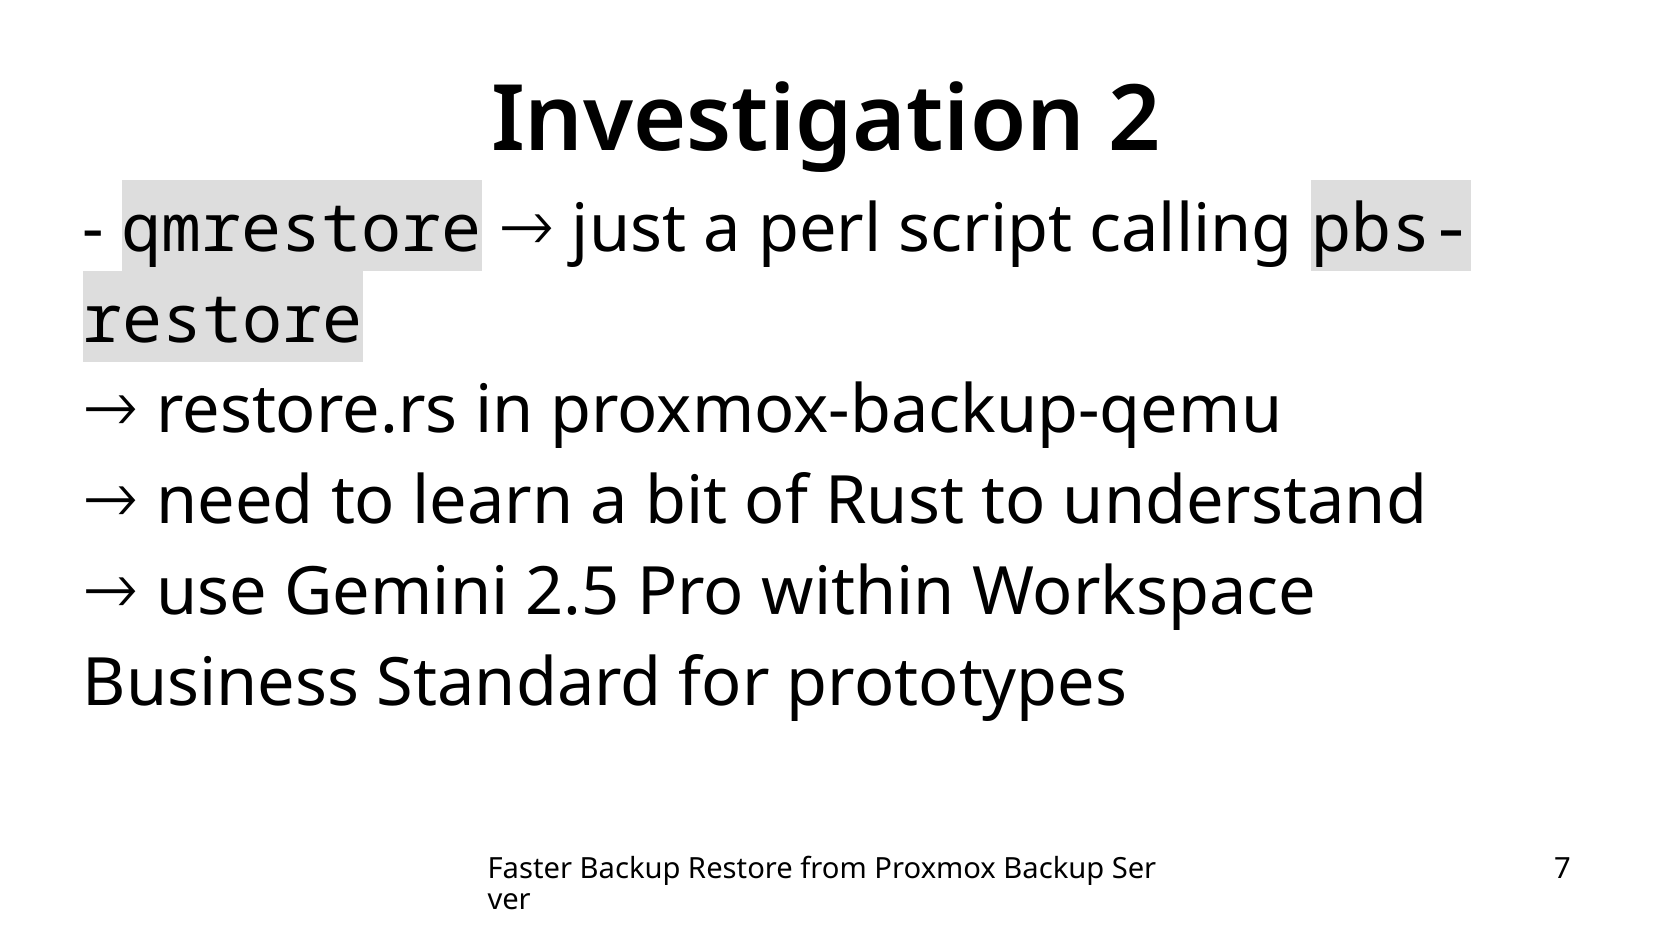

# Investigation 2
- qmrestore 🡒 just a perl script calling pbs-restore
🡒 restore.rs in proxmox-backup-qemu
🡒 need to learn a bit of Rust to understand
🡒 use Gemini 2.5 Pro within Workspace Business Standard for prototypes
Faster Backup Restore from Proxmox Backup Server
7